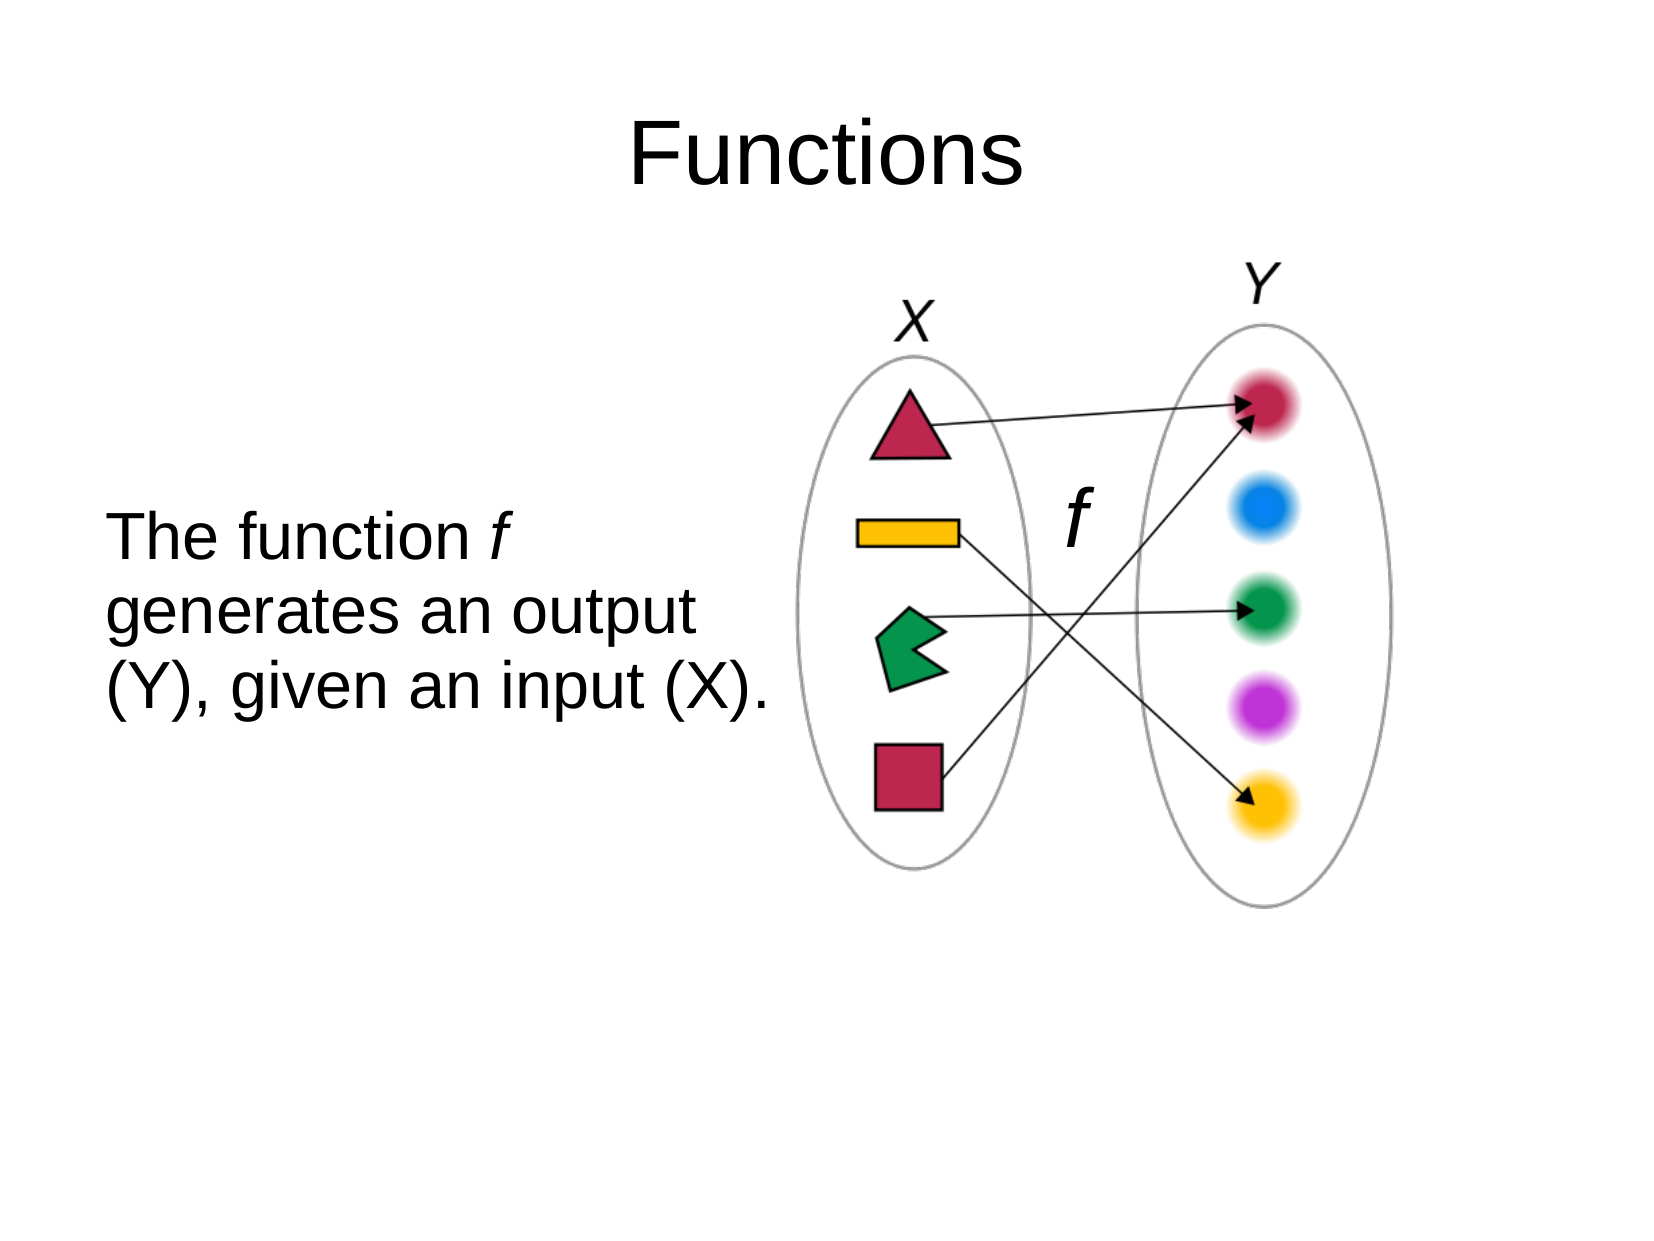

# Functions
The function f generates an output (Y), given an input (X).
f